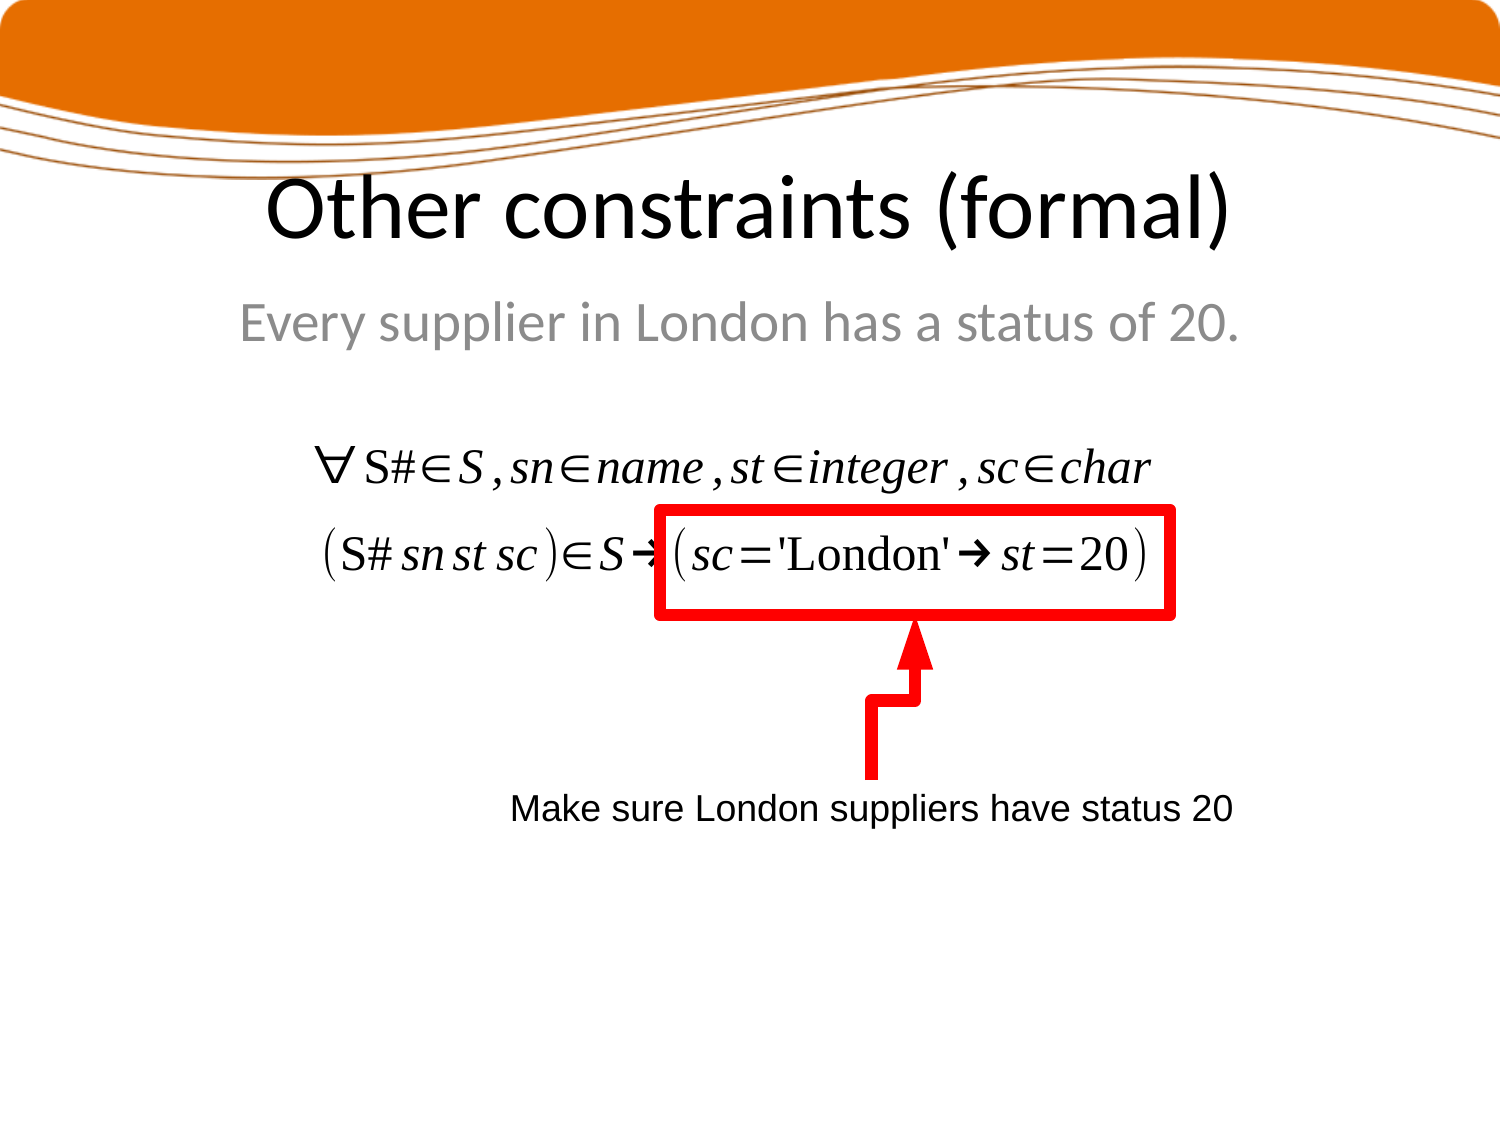

Other constraints (formal)
Every supplier in London has a status of 20.
Make sure London suppliers have status 20